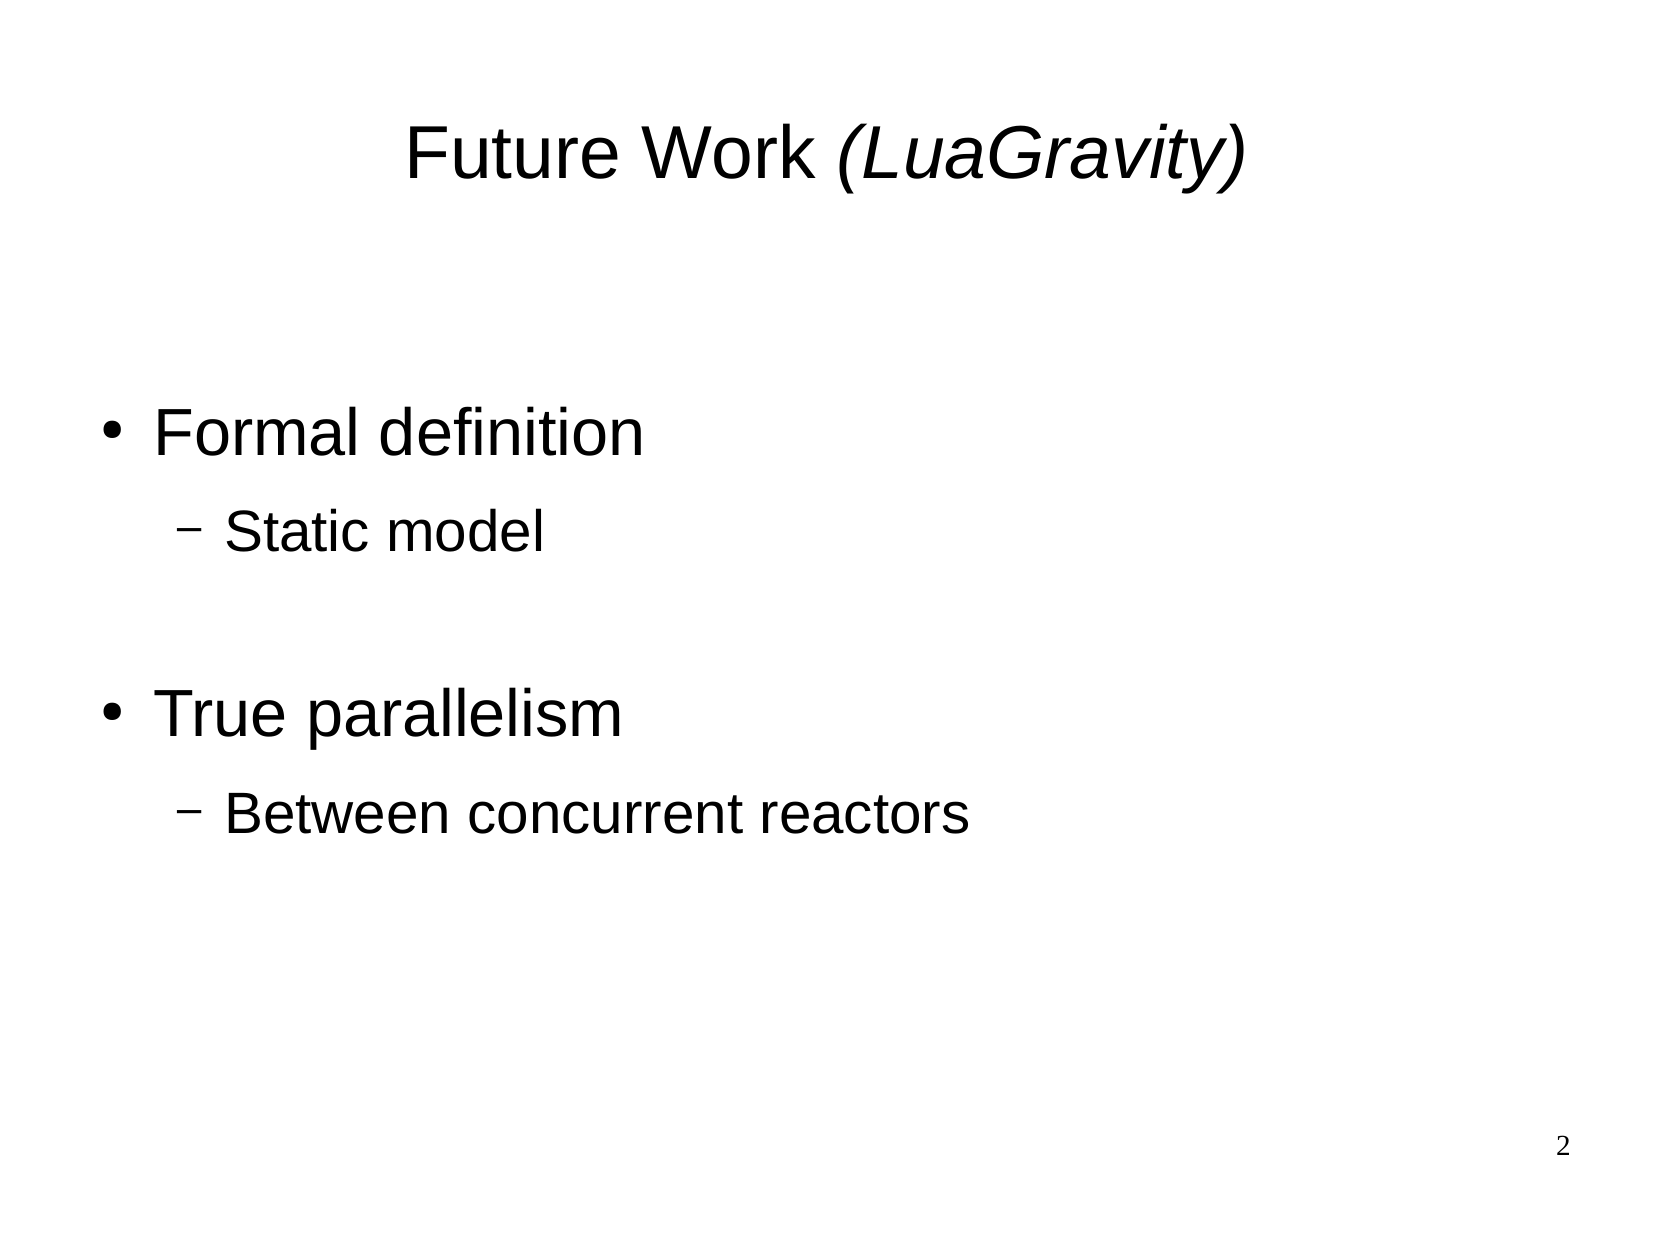

# Future Work (LuaGravity)
Formal definition
Static model
True parallelism
Between concurrent reactors
2